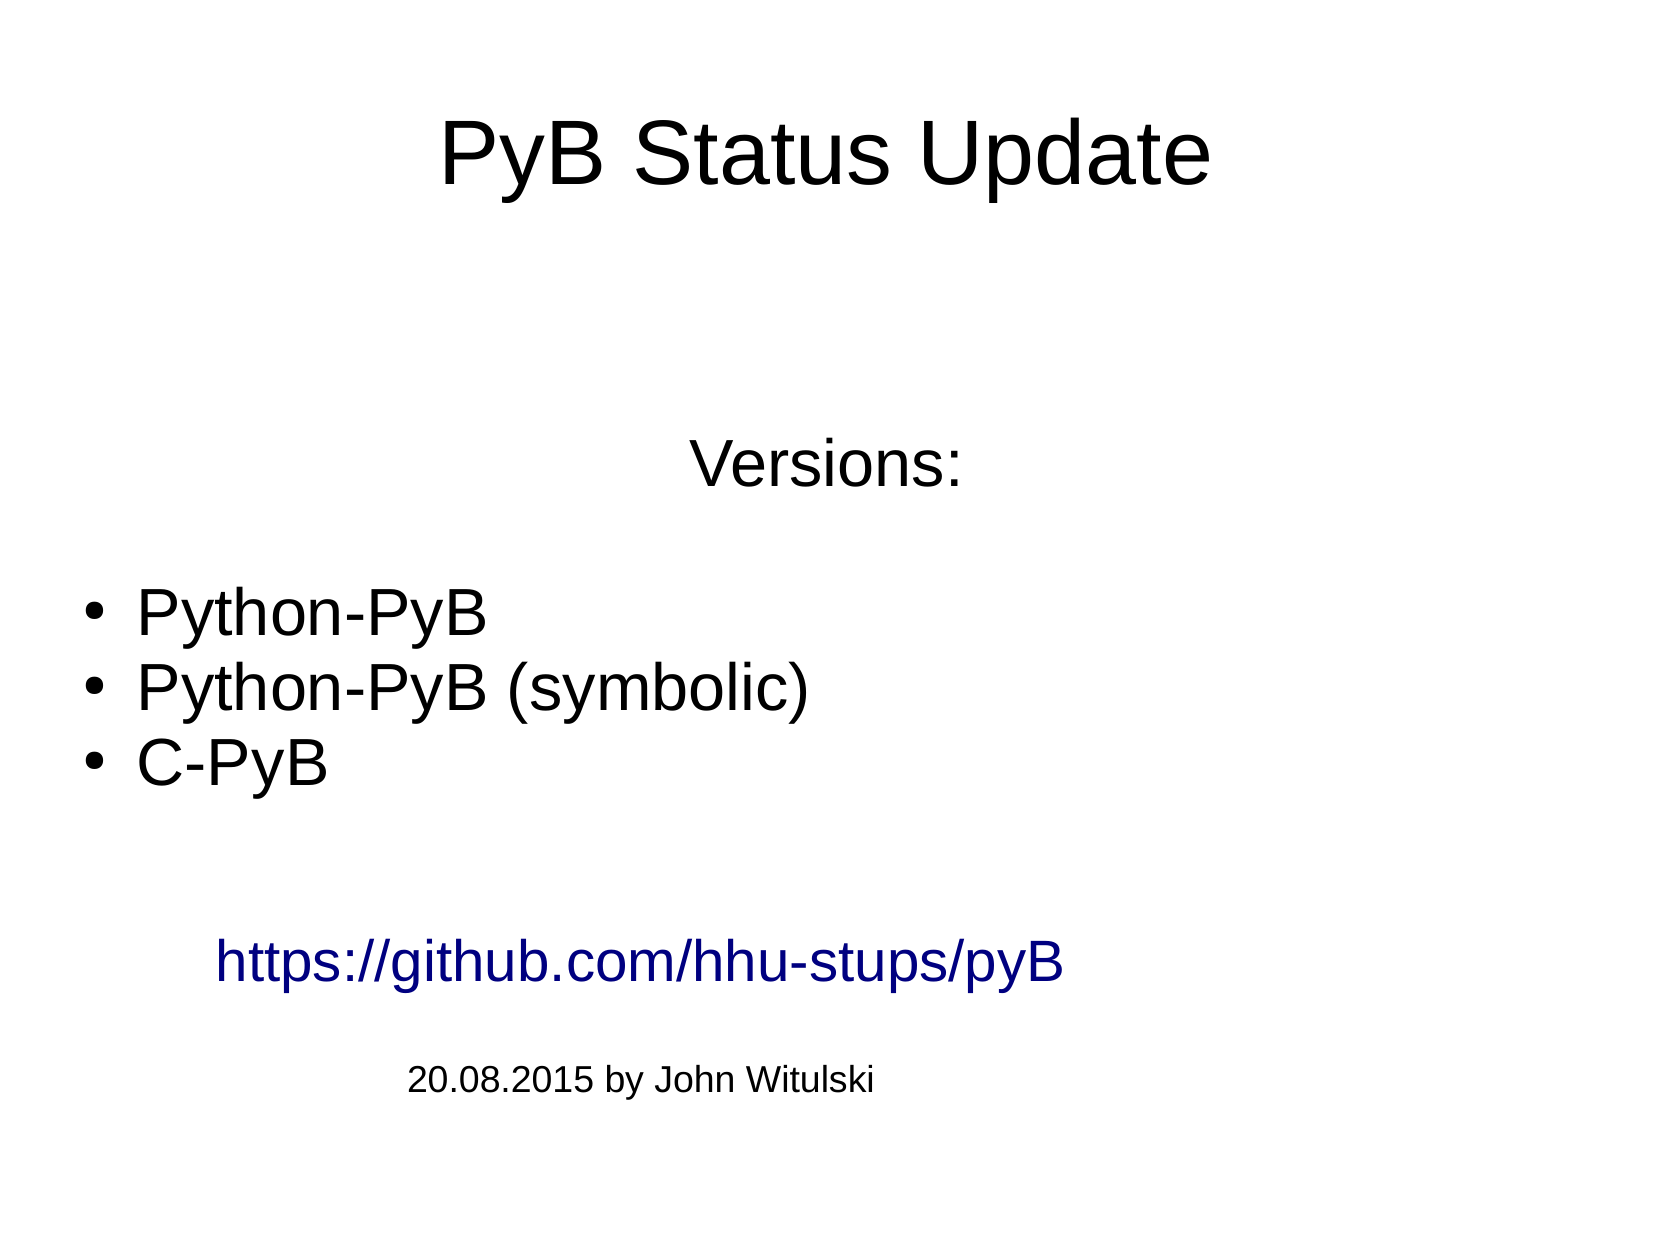

# PyB Status Update
Versions:
 Python-PyB
 Python-PyB (symbolic)
 C-PyB
https://github.com/hhu-stups/pyB
20.08.2015 by John Witulski